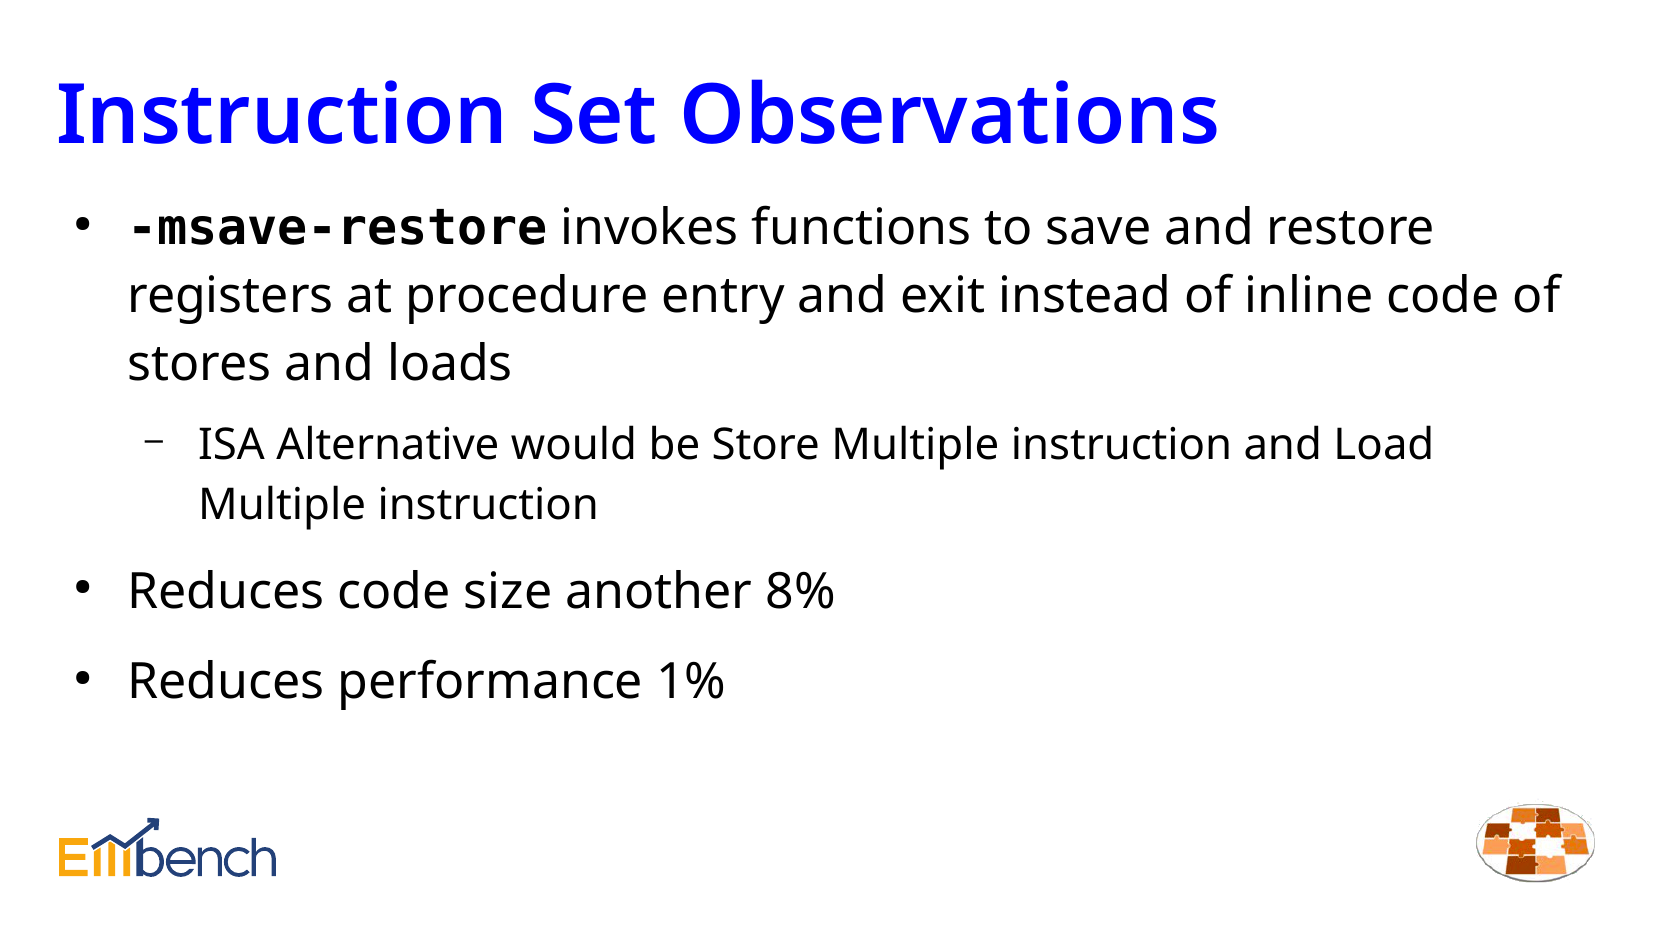

# Instruction Set Observations
-msave-restore invokes functions to save and restore registers at procedure entry and exit instead of inline code of stores and loads
ISA Alternative would be Store Multiple instruction and Load Multiple instruction
Reduces code size another 8%
Reduces performance 1%